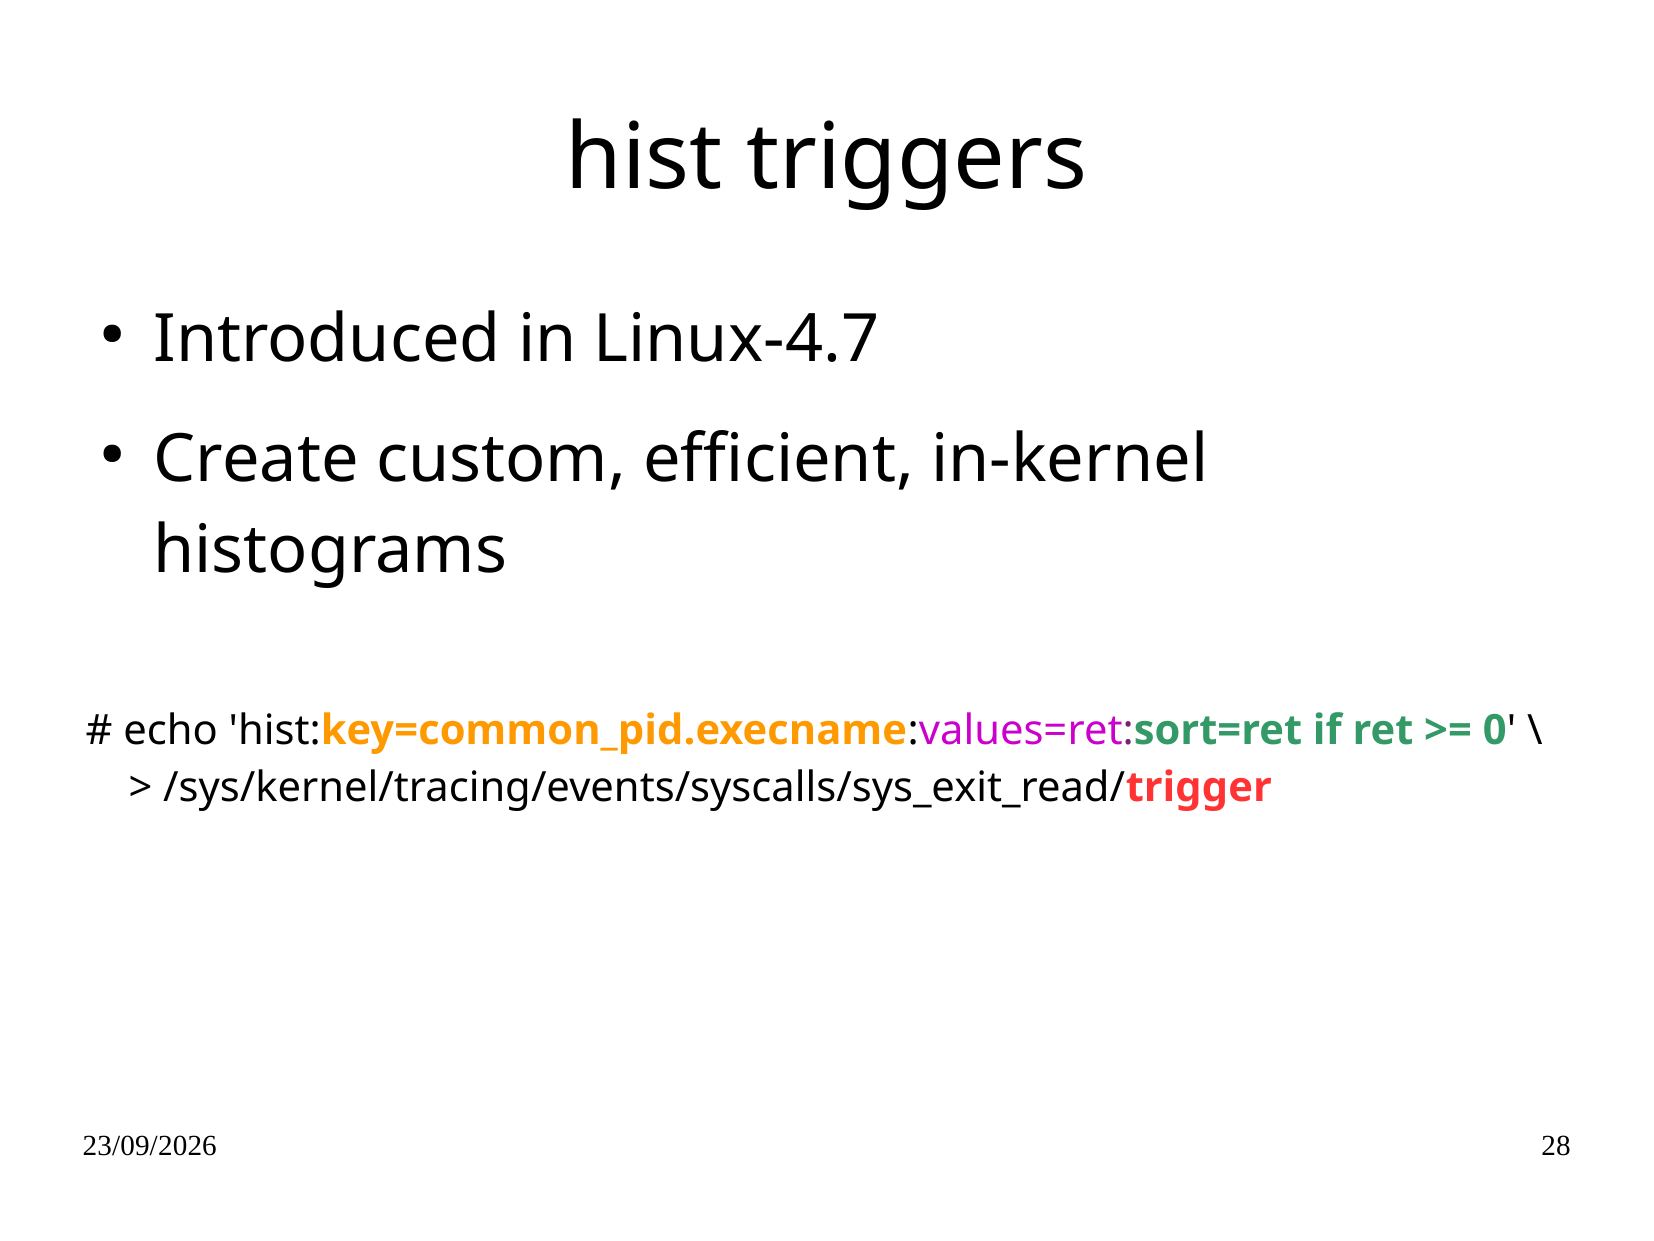

# hist triggers
Introduced in Linux-4.7
Create custom, efficient, in-kernel histograms
# echo 'hist:key=common_pid.execname:values=ret:sort=ret if ret >= 0' \
 > /sys/kernel/tracing/events/syscalls/sys_exit_read/trigger
28